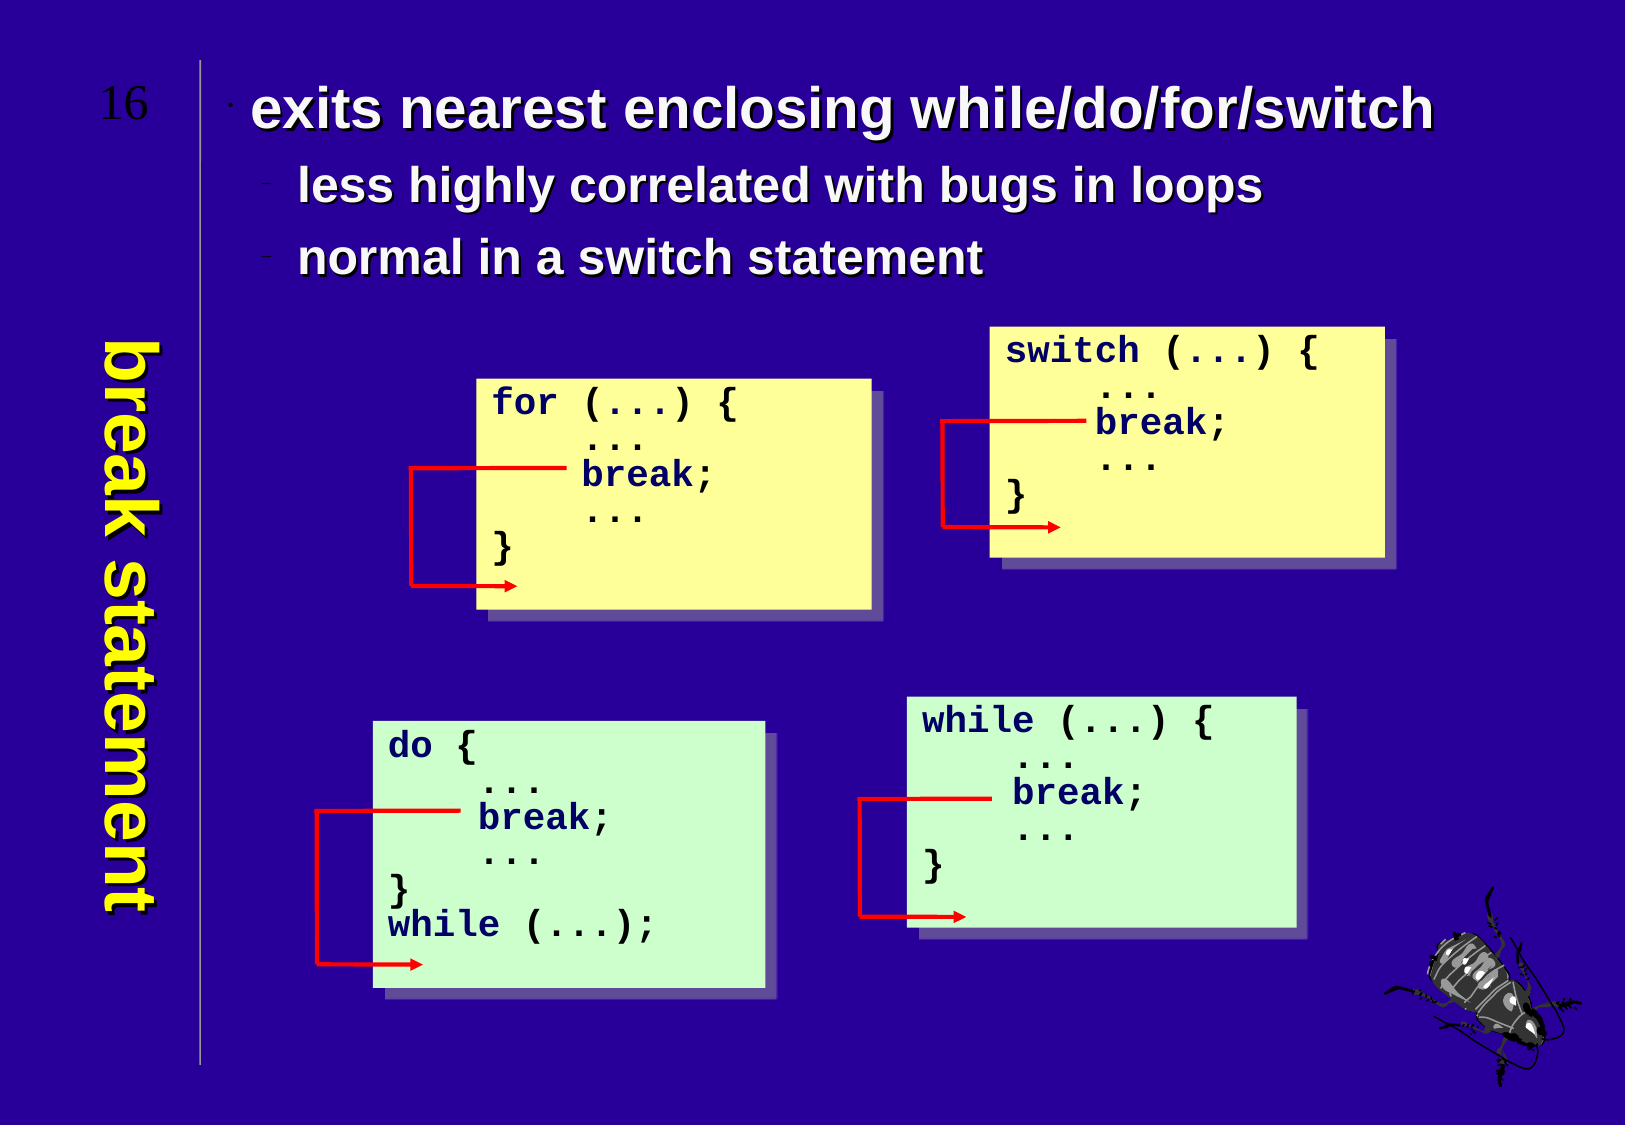

16
 exits nearest enclosing while/do/for/switch
less highly correlated with bugs in loops
normal in a switch statement
# break statement
switch (...) {
 ...
 break;
 ...
}
for (...) {
 ...
 break;
 ...
}
while (...) {
 ...
 break;
 ...
}
do {
 ...
 break;
 ...
}
while (...);